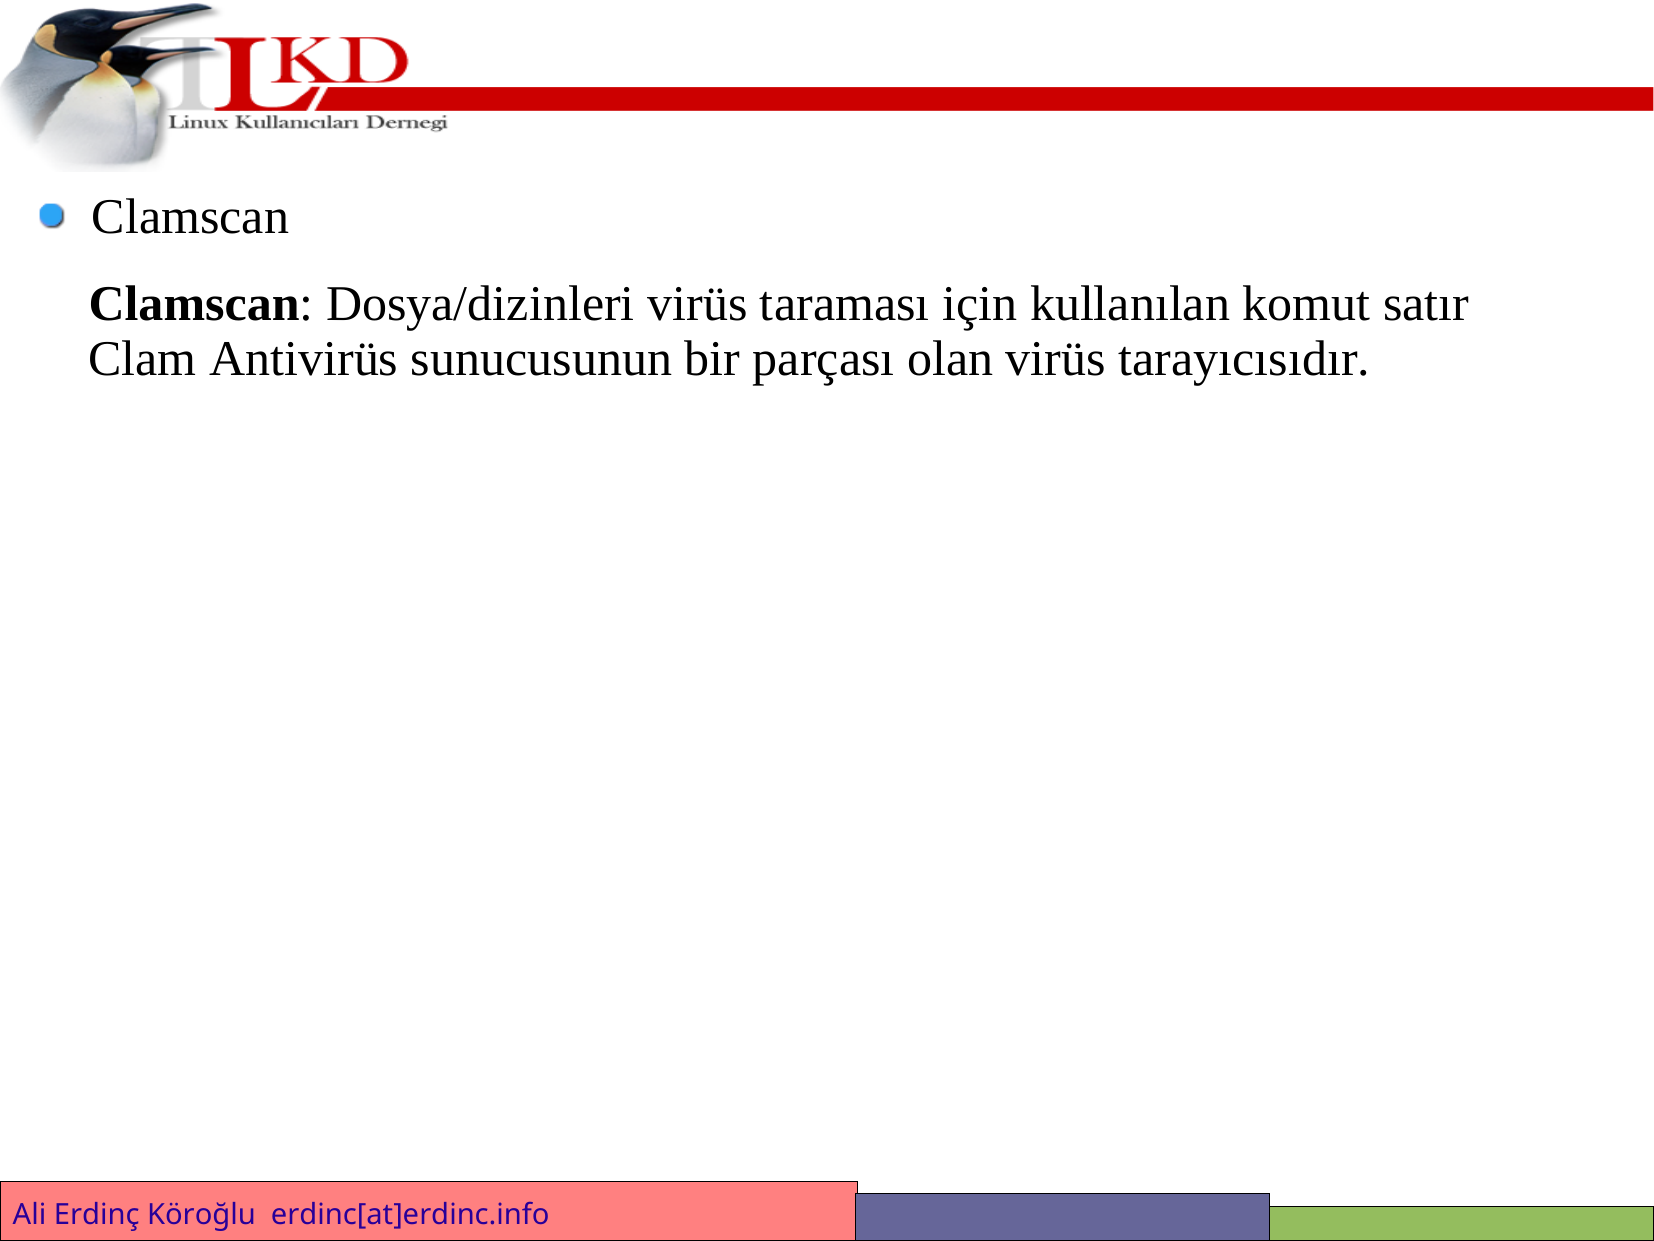

Clamscan
Clamscan: Dosya/dizinleri virüs taraması için kullanılan komut satır
Clam Antivirüs sunucusunun bir parçası olan virüs tarayıcısıdır.
Ali Erdinç Köroğlu erdinc[at]erdinc.info http://www.erdinc.info